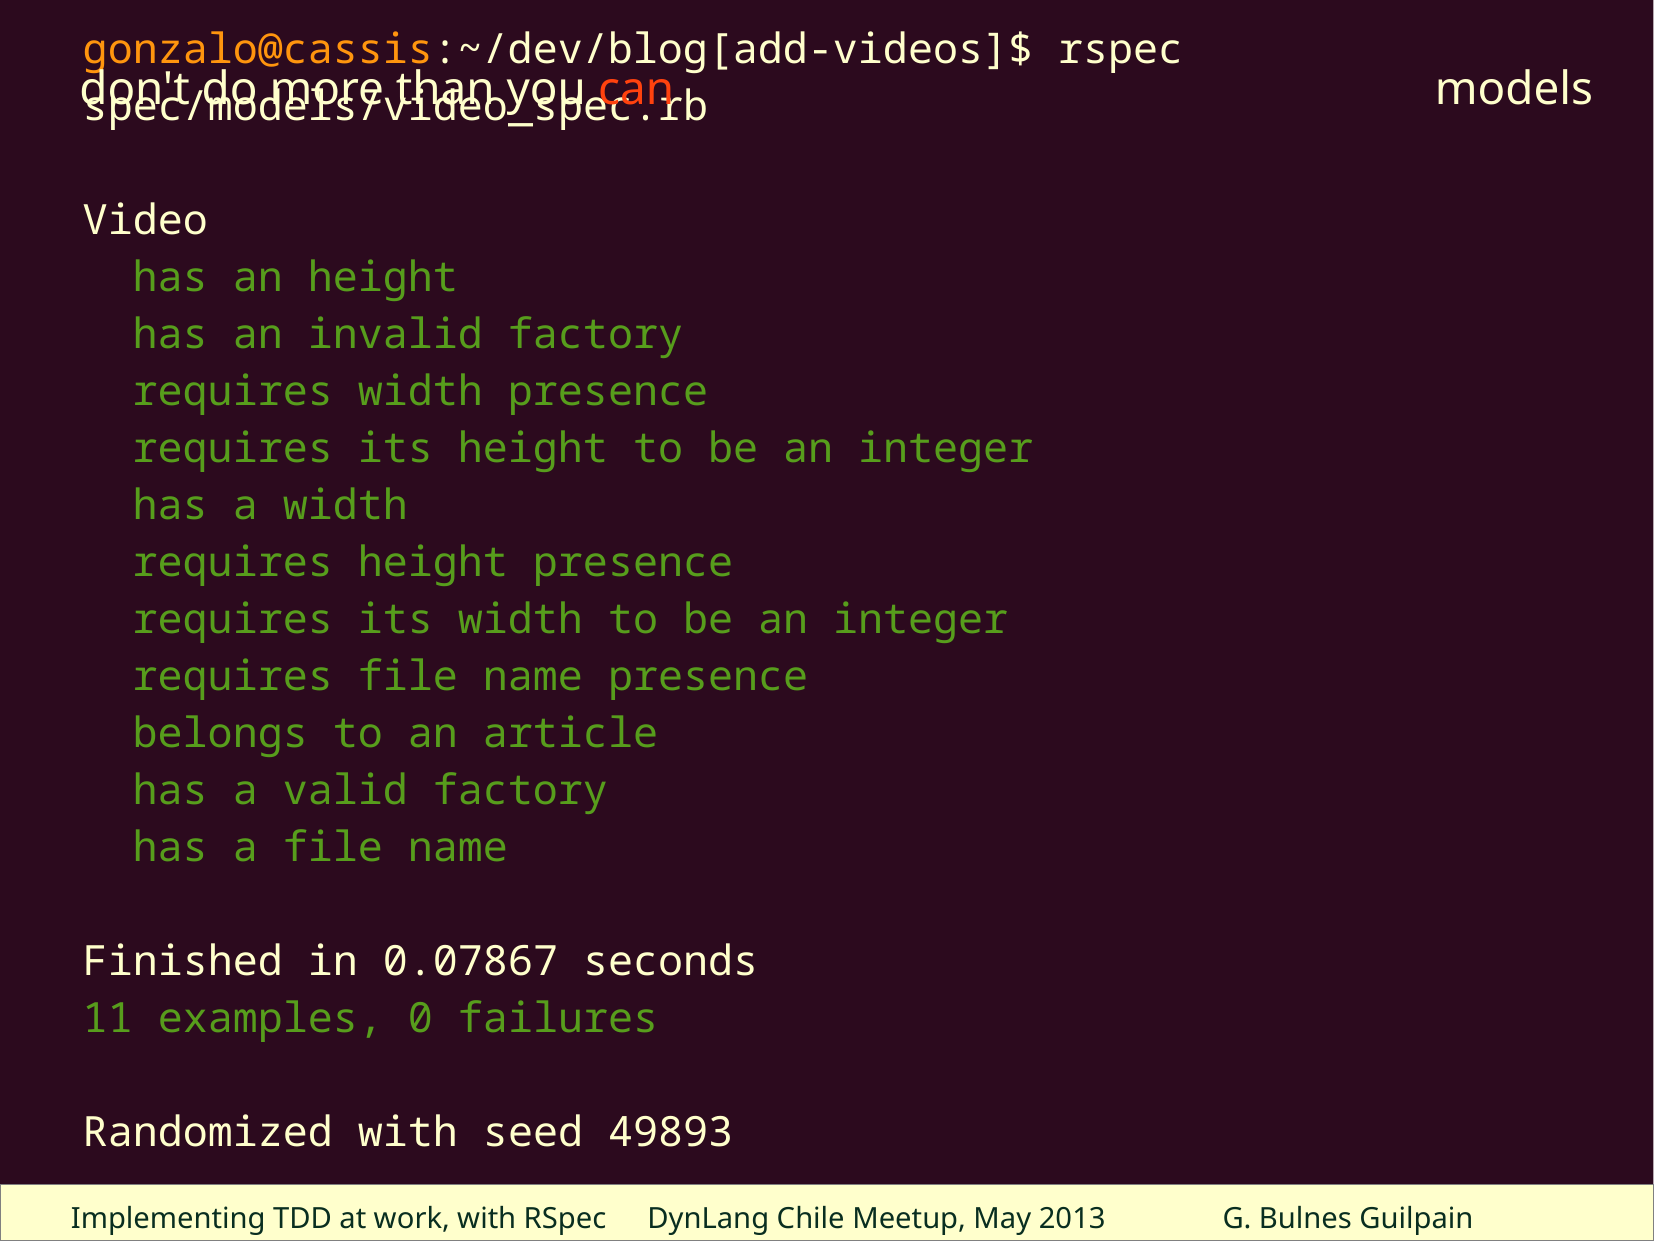

# gonzalo@cassis:~/dev/blog[add-videos]$ rspec spec/models/video_spec.rb
Video
 has an height
 has an invalid factory
 requires width presence
 requires its height to be an integer
 has a width
 requires height presence
 requires its width to be an integer
 requires file name presence
 belongs to an article
 has a valid factory
 has a file name
Finished in 0.07867 seconds
11 examples, 0 failures
Randomized with seed 49893
don't do more than you can
models
Implementing TDD at work, with RSpec
DynLang Chile Meetup, May 2013
G. Bulnes Guilpain